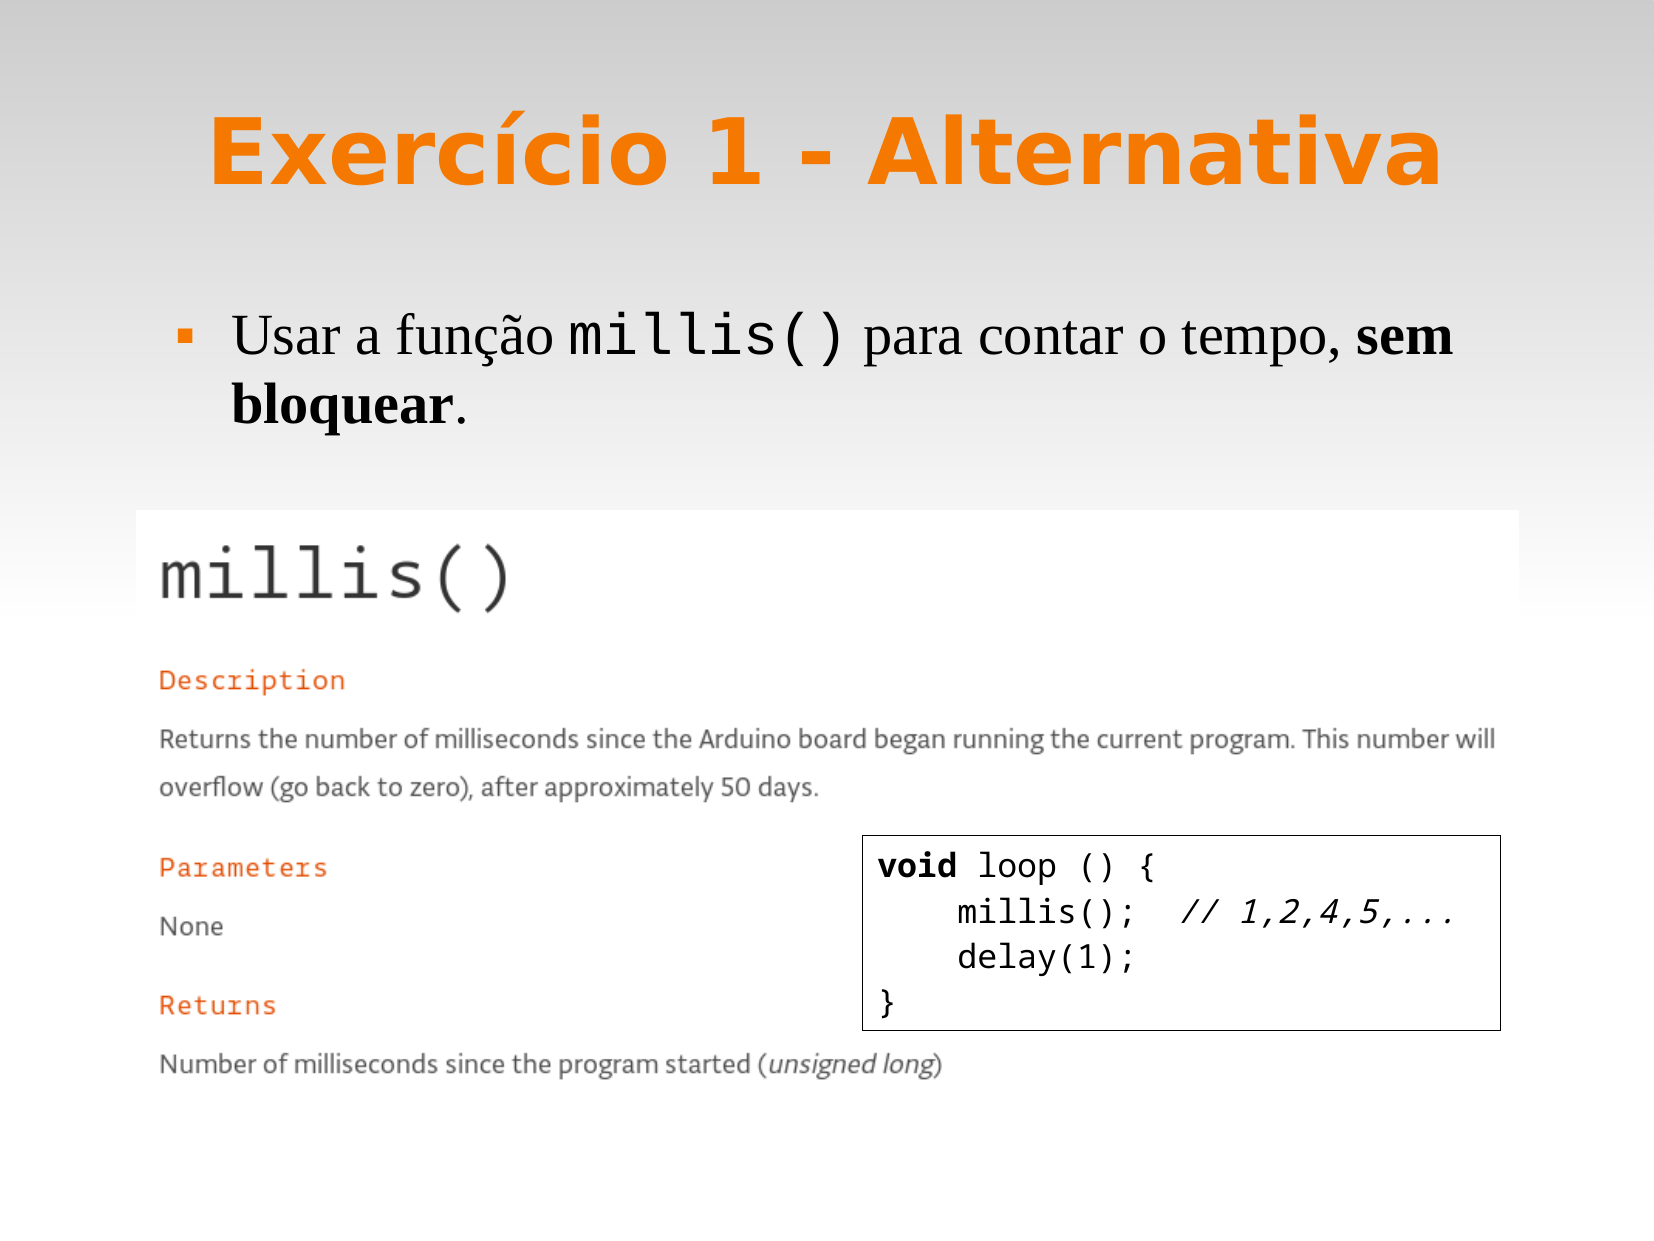

# Exercício 1 - Alternativa
Usar a função millis() para contar o tempo, sem bloquear.
void loop () {
 millis(); // 1,2,4,5,...
 delay(1);
}